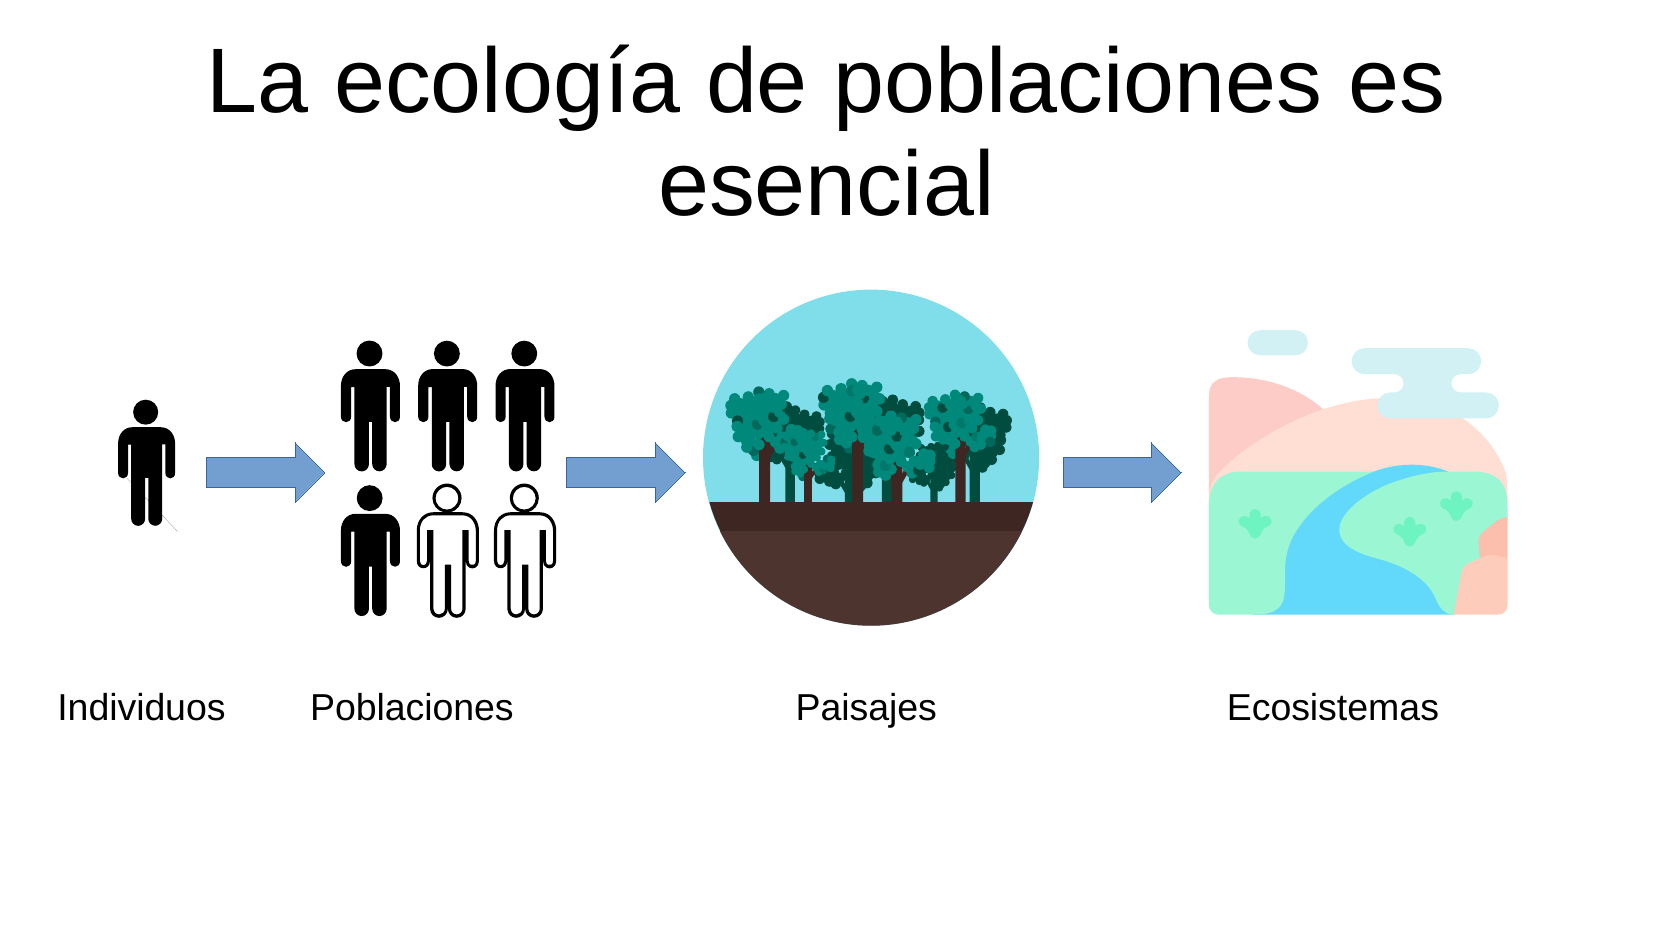

# La ecología de poblaciones es esencial
Individuos 	 Poblaciones				Paisajes			 Ecosistemas